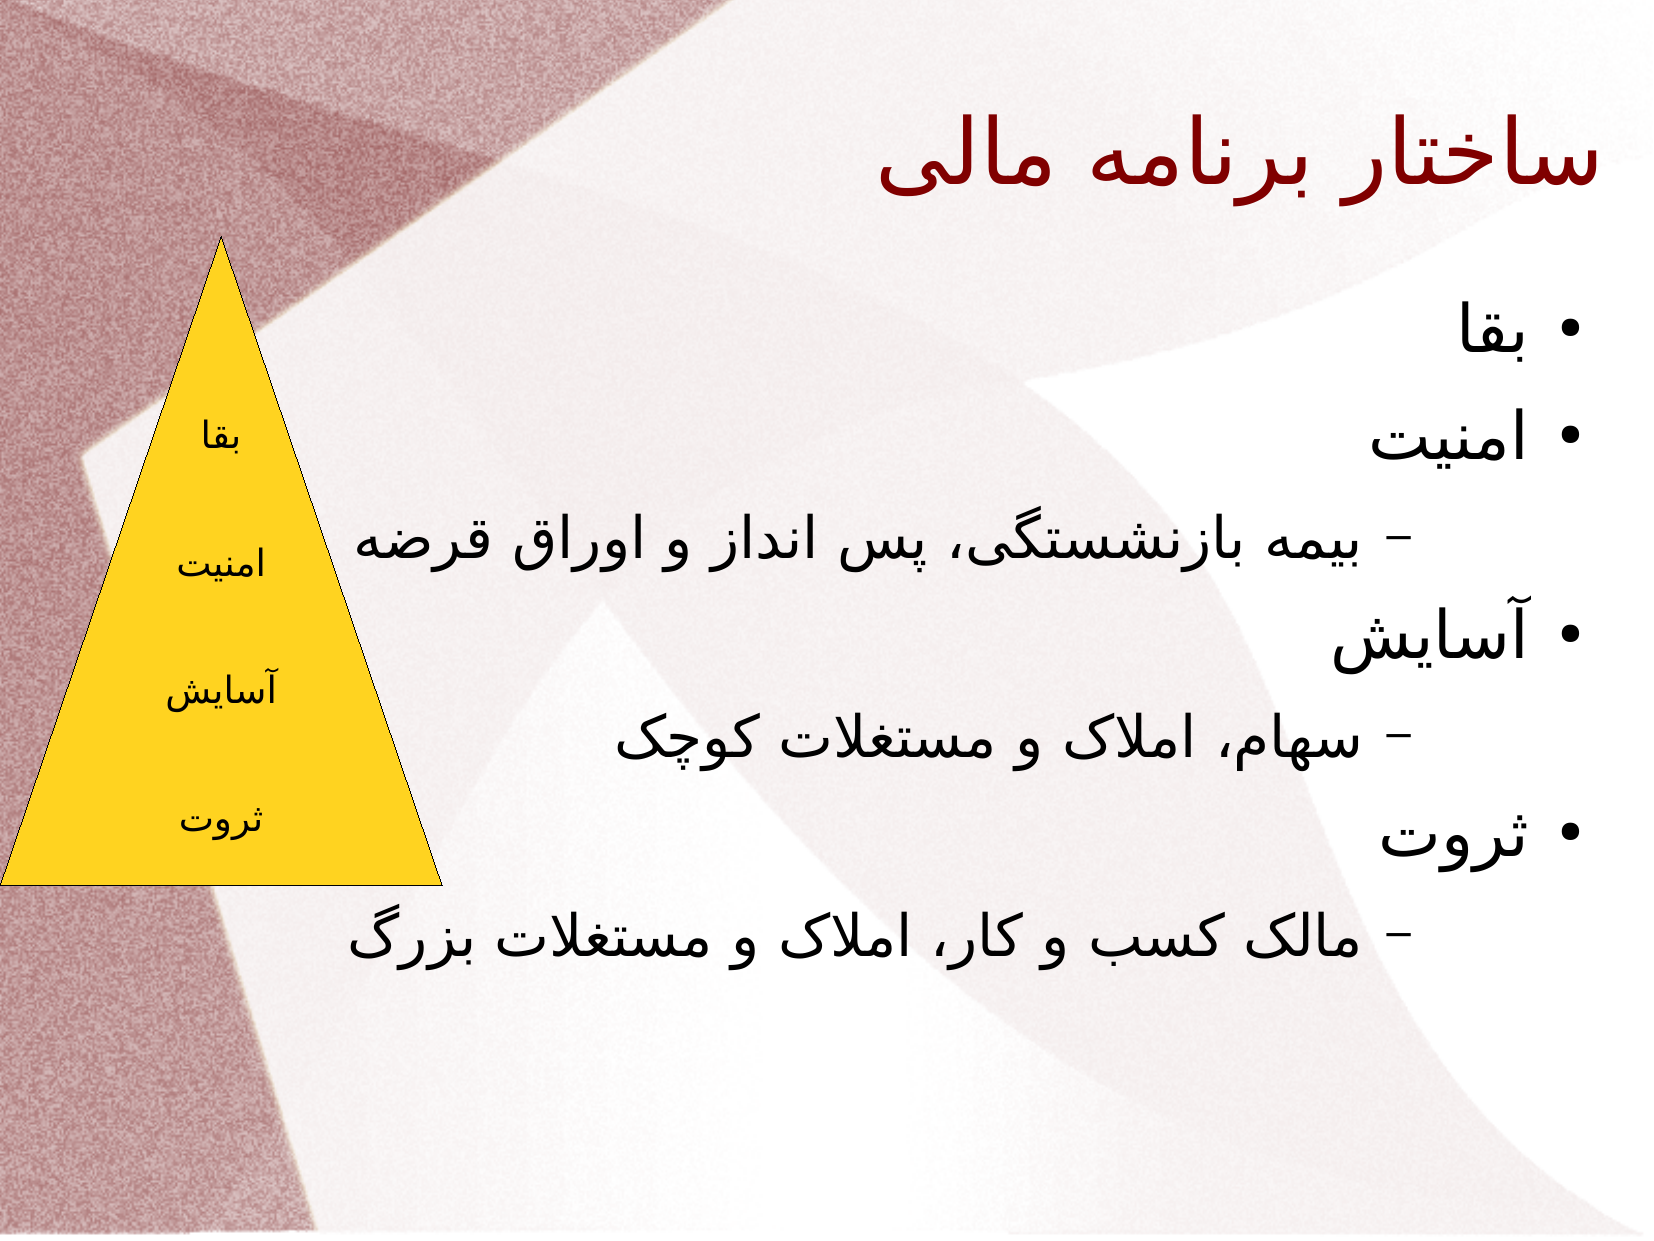

# ساختار برنامه مالی
بقا
امنیت
آسایش
ثروت
بقا
امنیت
بیمه بازنشستگی، پس انداز و اوراق قرضه
آسایش
سهام، املاک و مستغلات کوچک
ثروت
مالک کسب و کار، املاک و مستغلات بزرگ